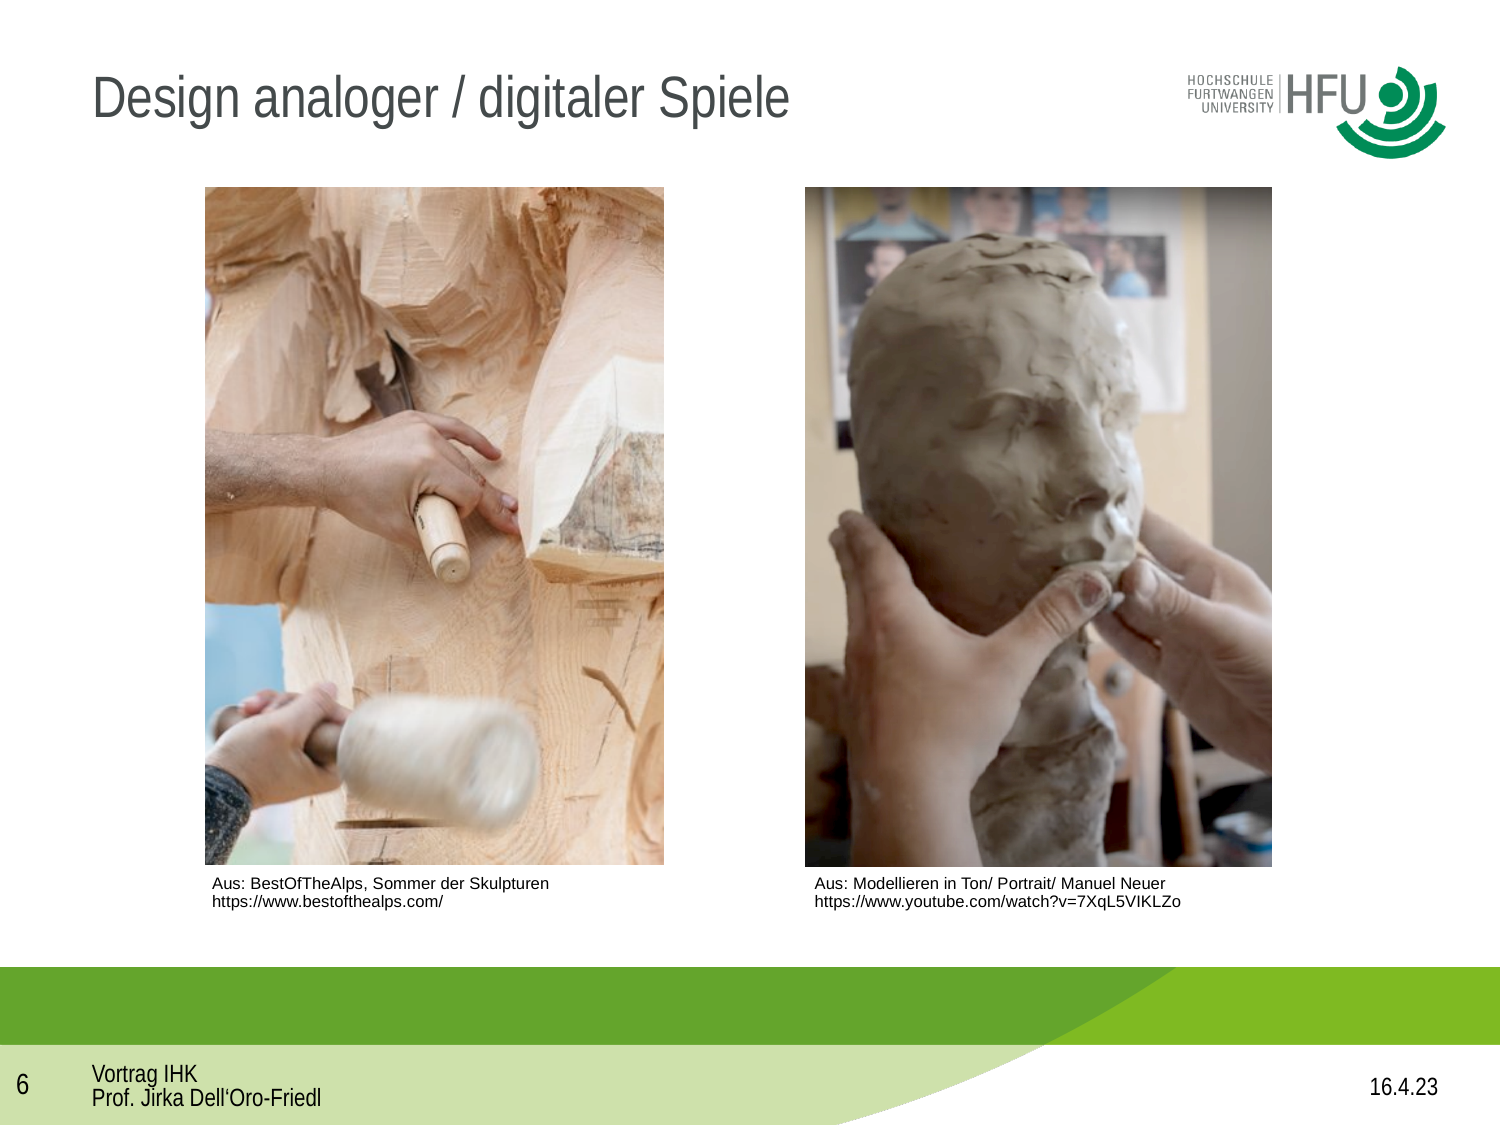

# Design analoger / digitaler Spiele
Aus: Modellieren in Ton/ Portrait/ Manuel Neuer
https://www.youtube.com/watch?v=7XqL5VIKLZo
Aus: BestOfTheAlps, Sommer der Skulpturen
https://www.bestofthealps.com/